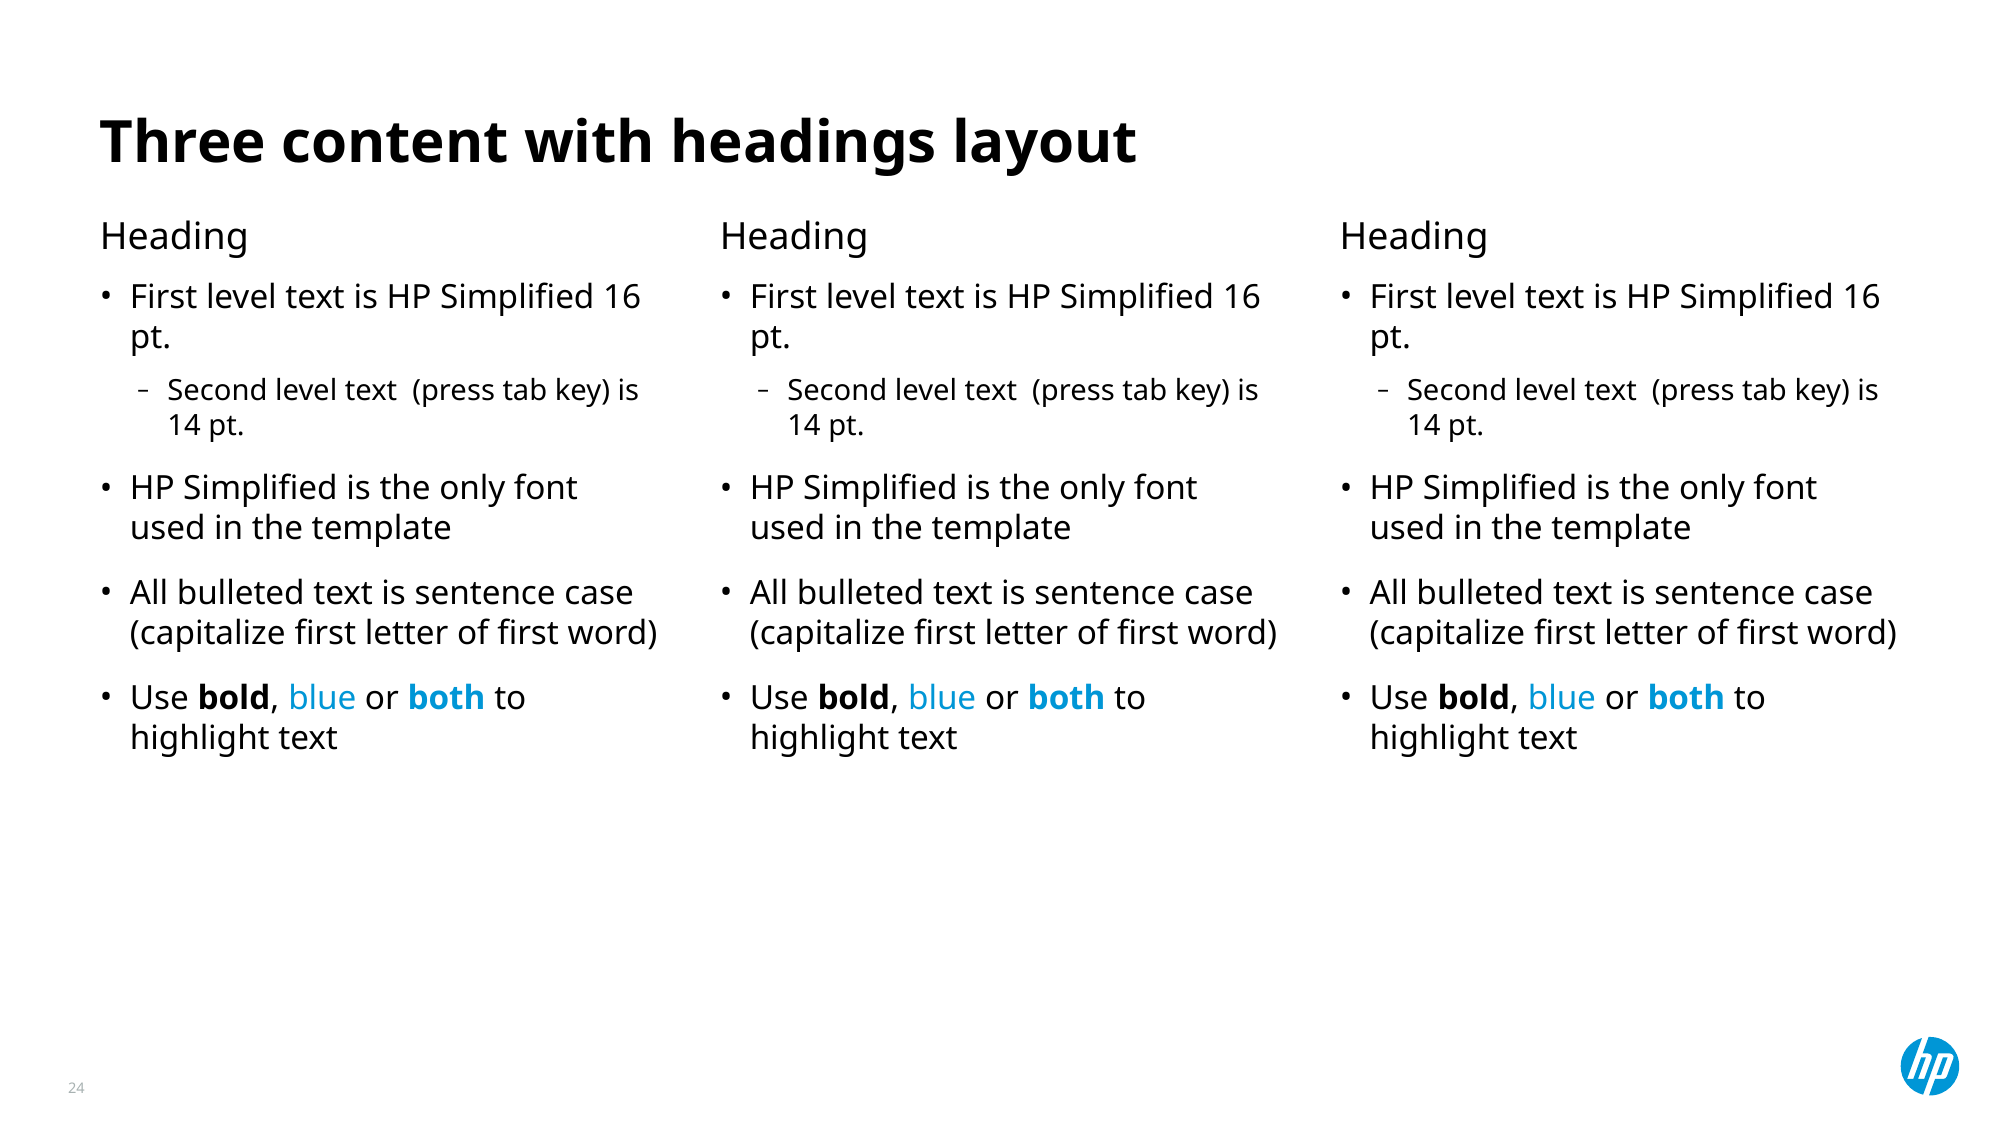

# Three content with headings layout
Heading
Heading
Heading
First level text is HP Simplified 16 pt.
Second level text (press tab key) is 14 pt.
HP Simplified is the only font used in the template
All bulleted text is sentence case (capitalize first letter of first word)
Use bold, blue or both to highlight text
First level text is HP Simplified 16 pt.
Second level text (press tab key) is 14 pt.
HP Simplified is the only font used in the template
All bulleted text is sentence case (capitalize first letter of first word)
Use bold, blue or both to highlight text
First level text is HP Simplified 16 pt.
Second level text (press tab key) is 14 pt.
HP Simplified is the only font used in the template
All bulleted text is sentence case (capitalize first letter of first word)
Use bold, blue or both to highlight text